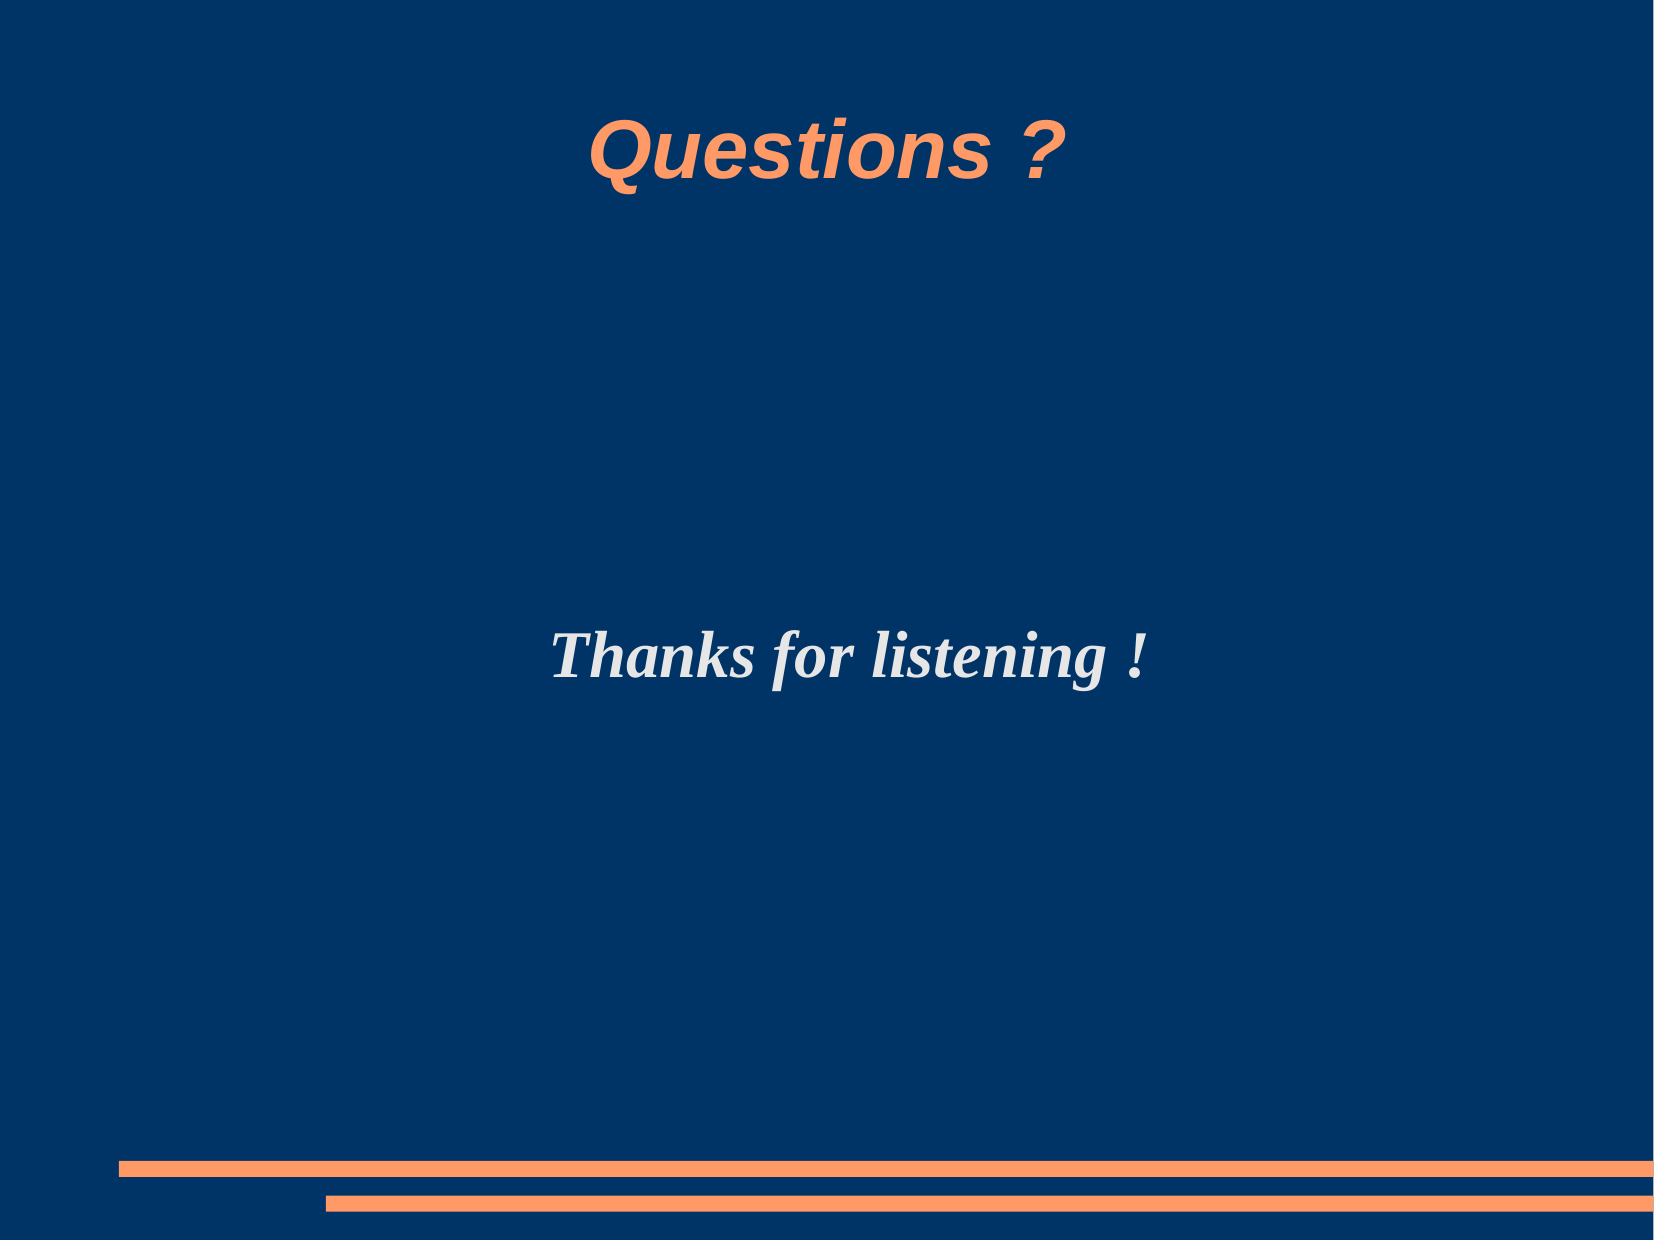

# Questions ?
Thanks for listening !